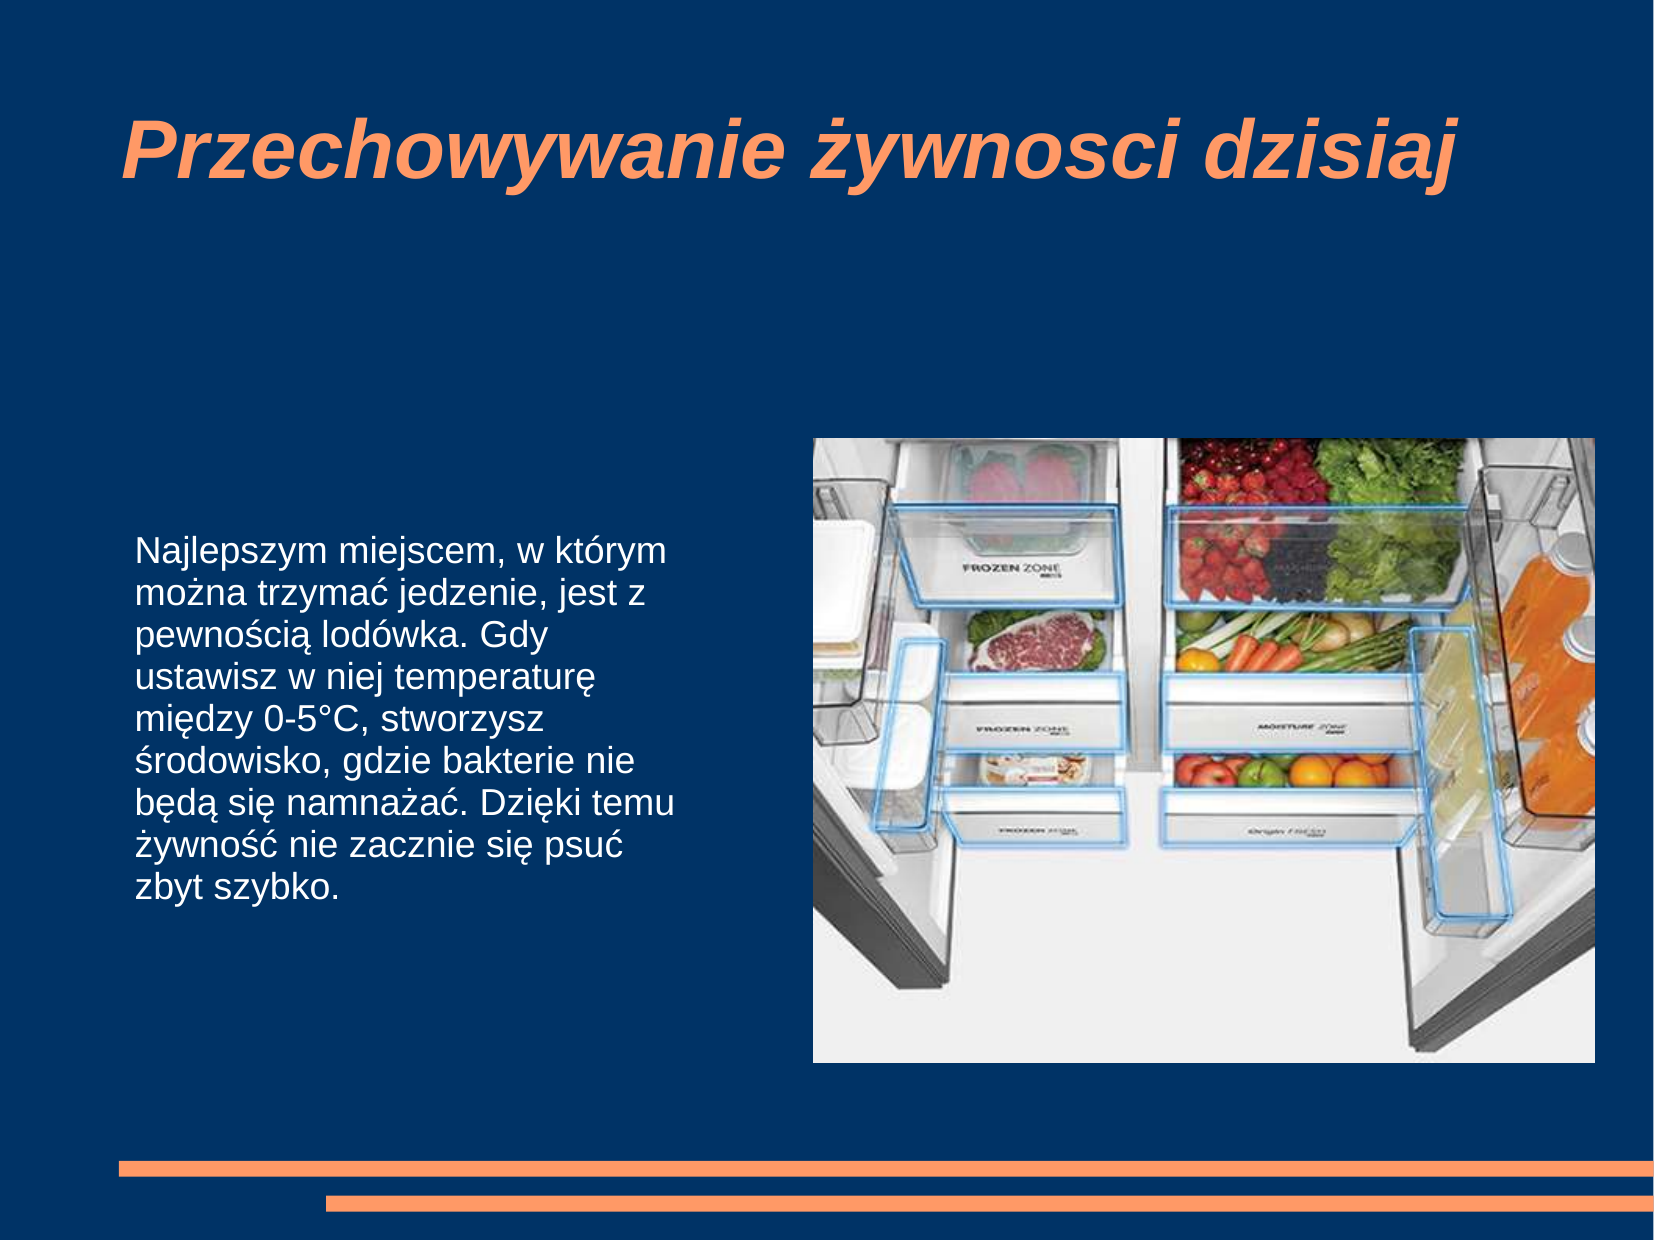

# Przechowywanie żywnosci dzisiaj
Najlepszym miejscem, w którym można trzymać jedzenie, jest z pewnością lodówka. Gdy ustawisz w niej temperaturę między 0-5°C, stworzysz środowisko, gdzie bakterie nie będą się namnażać. Dzięki temu żywność nie zacznie się psuć zbyt szybko.